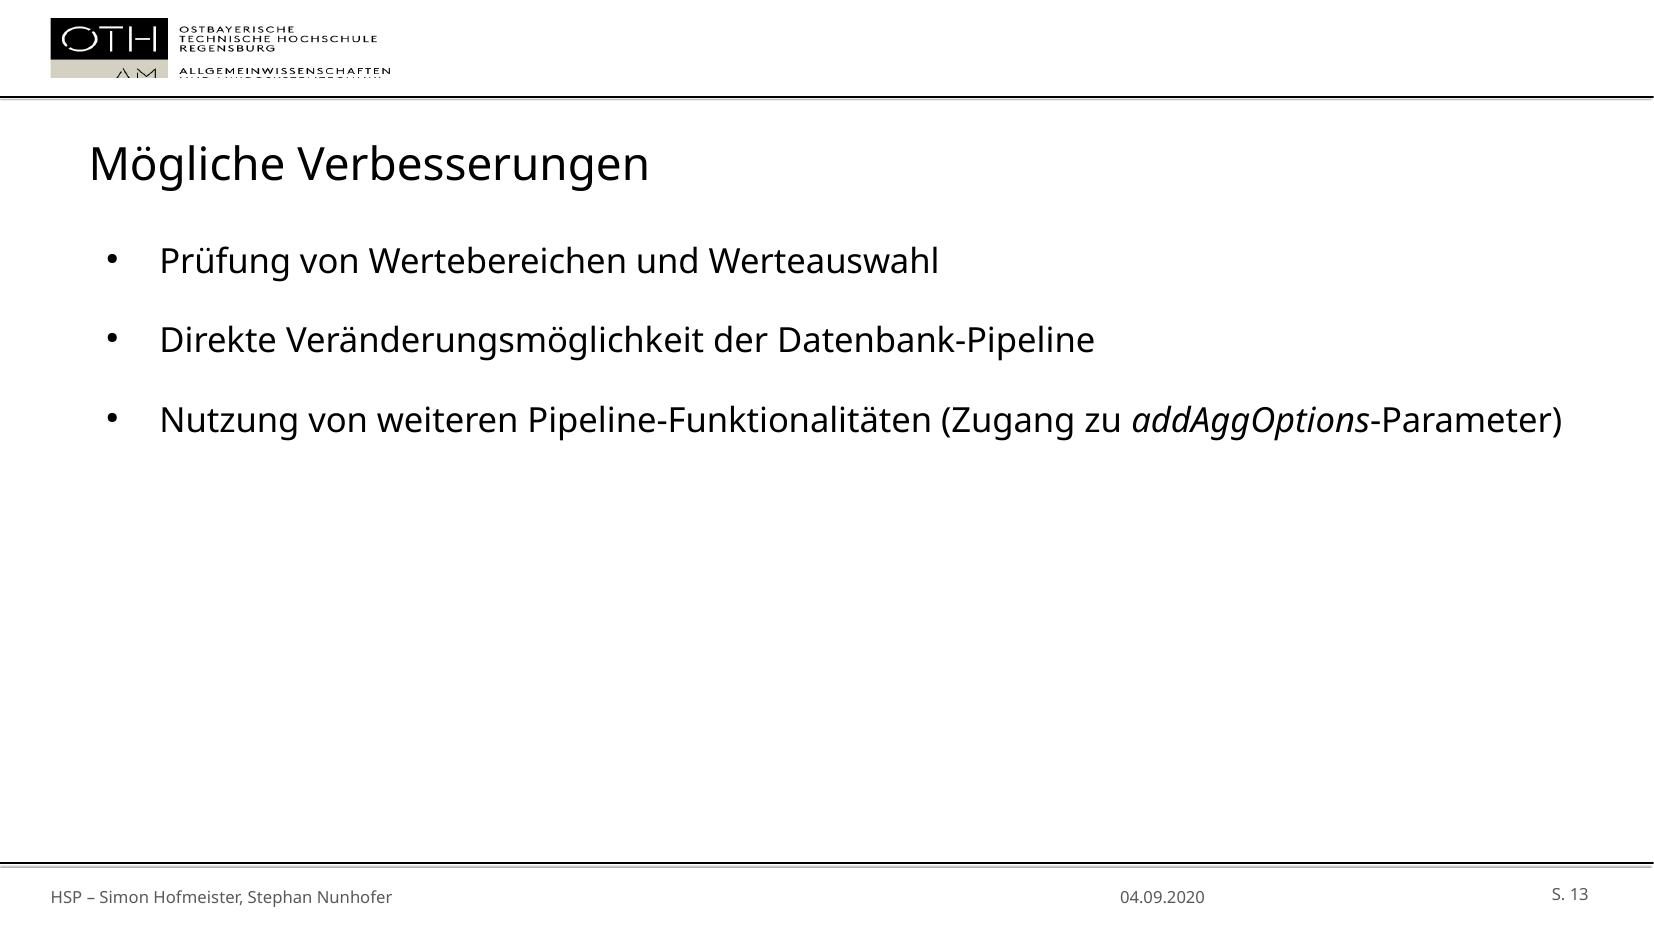

# Mögliche Verbesserungen
Prüfung von Wertebereichen und Werteauswahl
Direkte Veränderungsmöglichkeit der Datenbank-Pipeline
Nutzung von weiteren Pipeline-Funktionalitäten (Zugang zu addAggOptions-Parameter)
13
HSP - Simon Hofmeister, Stephan Nunhofer